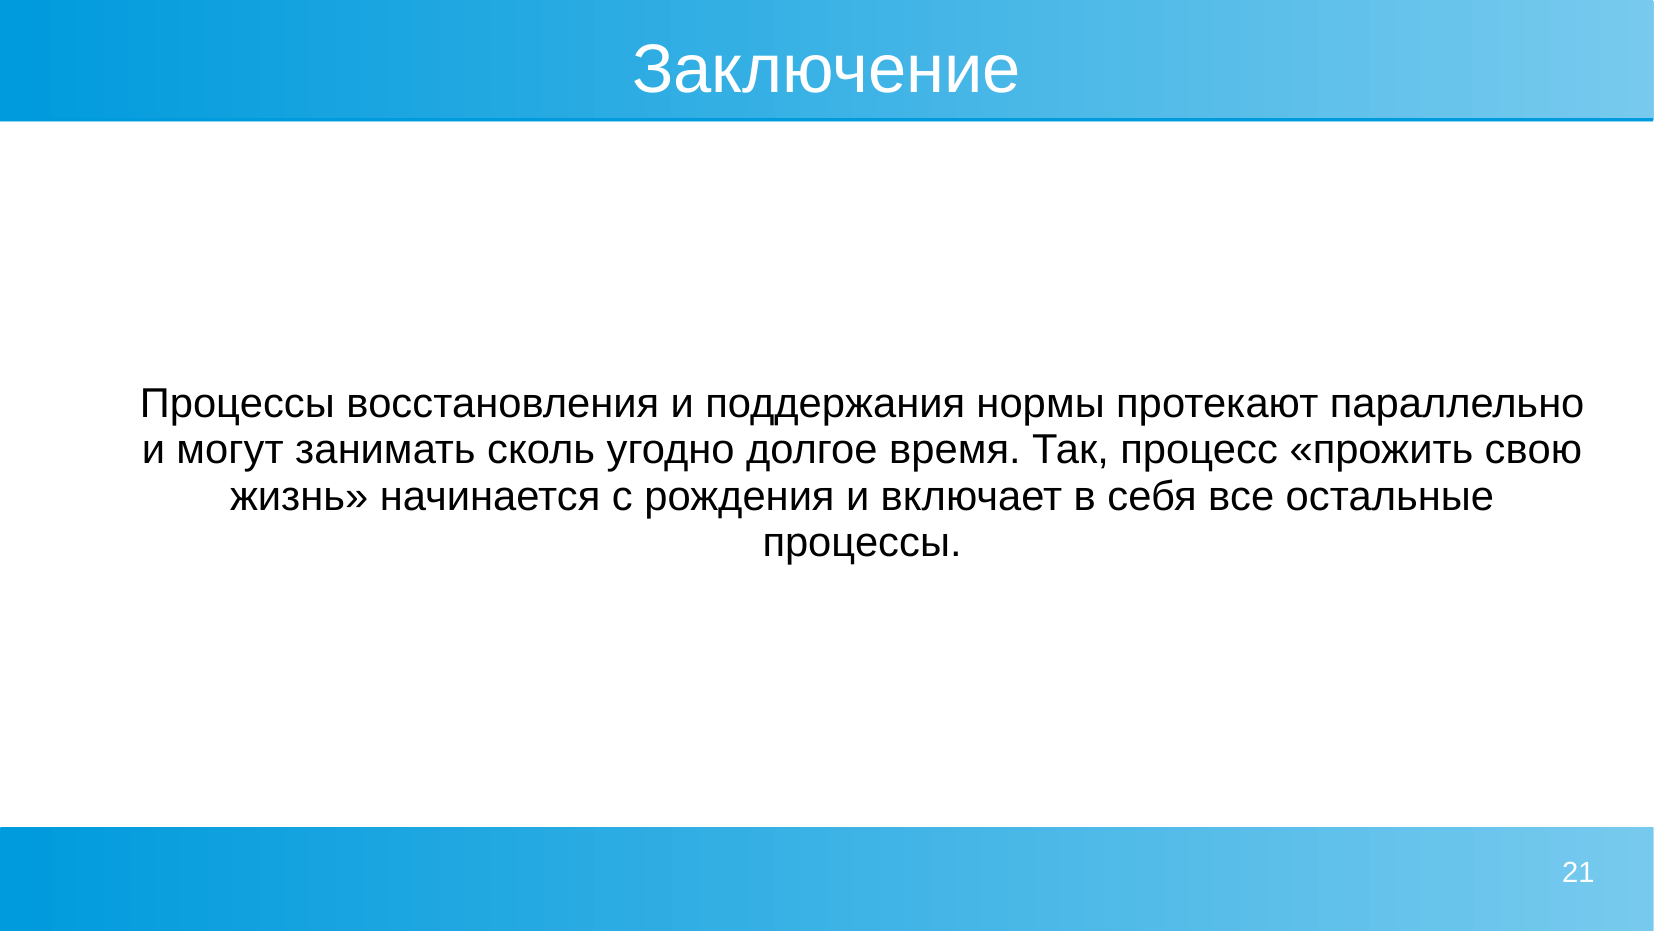

# Заключение
Процессы восстановления и поддержания нормы протекают параллельно и могут занимать сколь угодно долгое время. Так, процесс «прожить свою жизнь» начинается с рождения и включает в себя все остальные процессы.
21